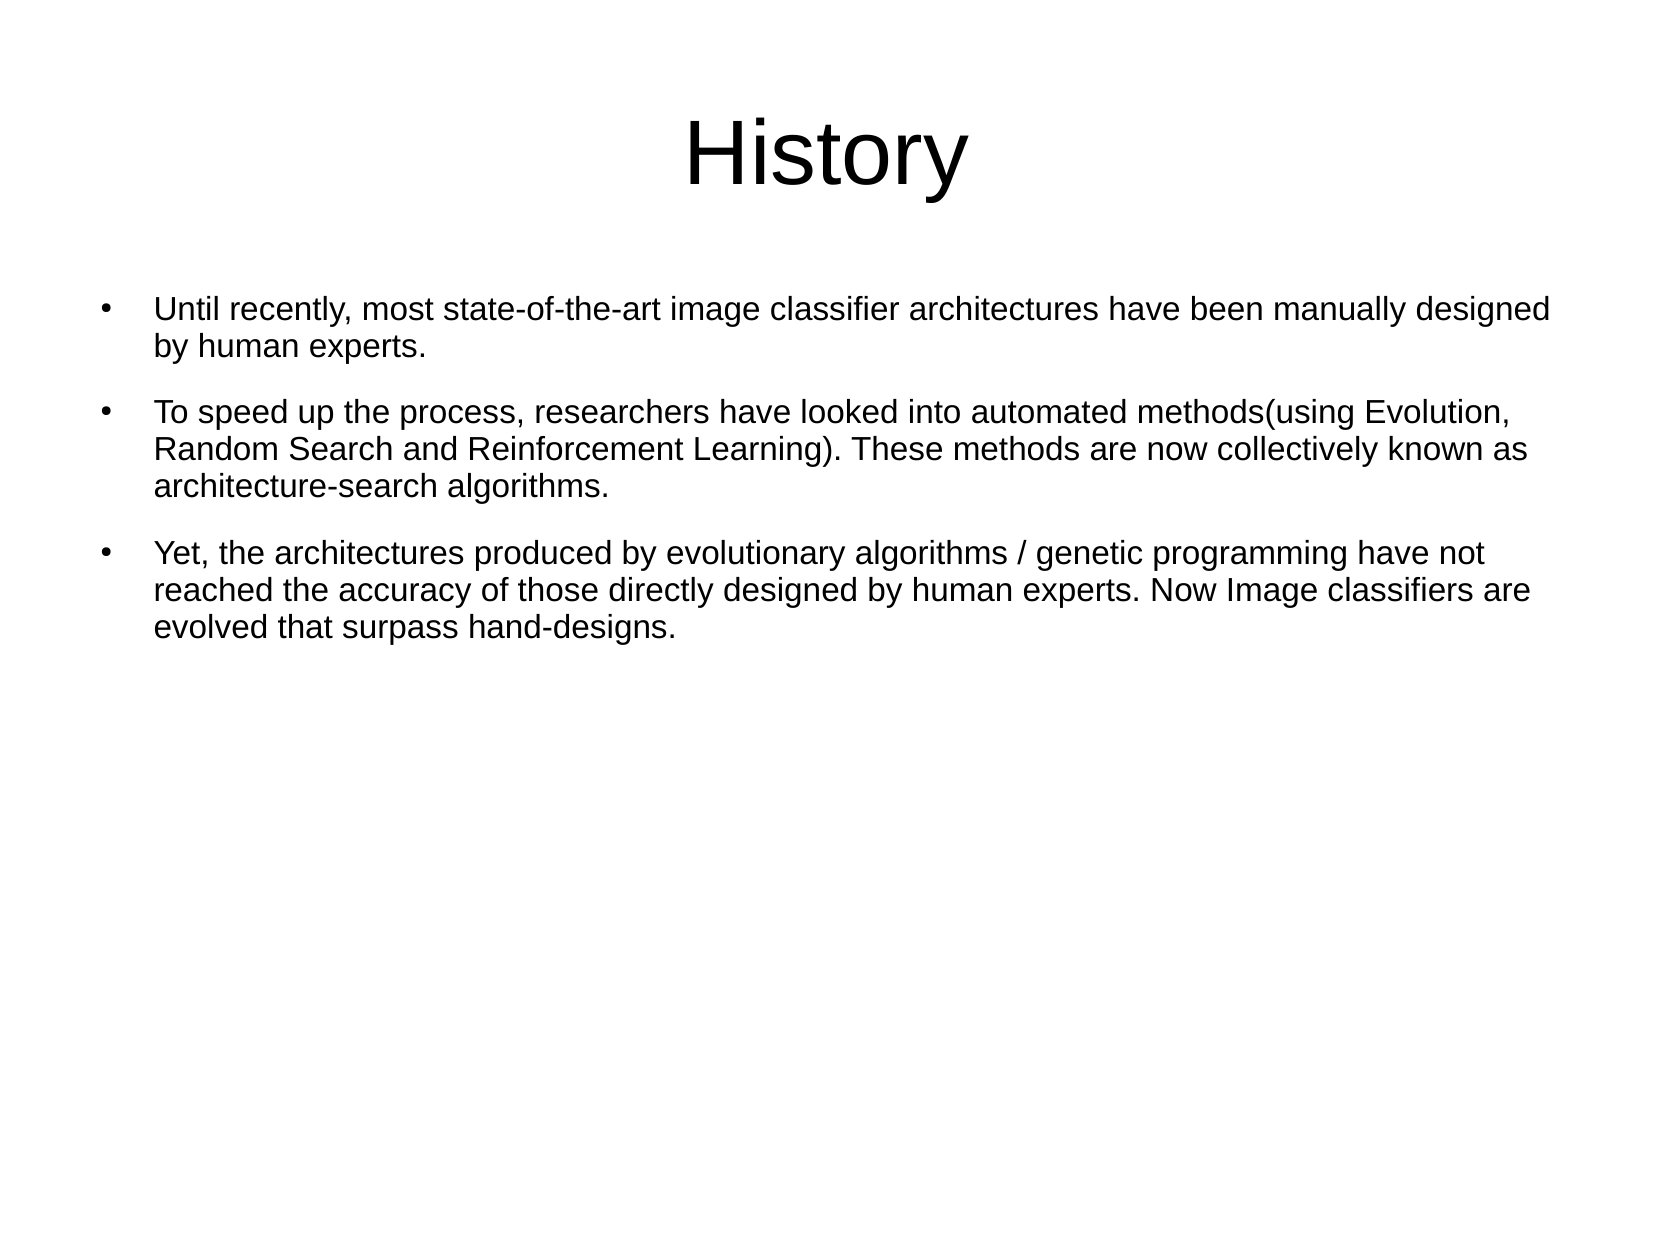

# History
Until recently, most state-of-the-art image classifier architectures have been manually designed by human experts.
To speed up the process, researchers have looked into automated methods(using Evolution, Random Search and Reinforcement Learning). These methods are now collectively known as architecture-search algorithms.
Yet, the architectures produced by evolutionary algorithms / genetic programming have not reached the accuracy of those directly designed by human experts. Now Image classifiers are evolved that surpass hand-designs.